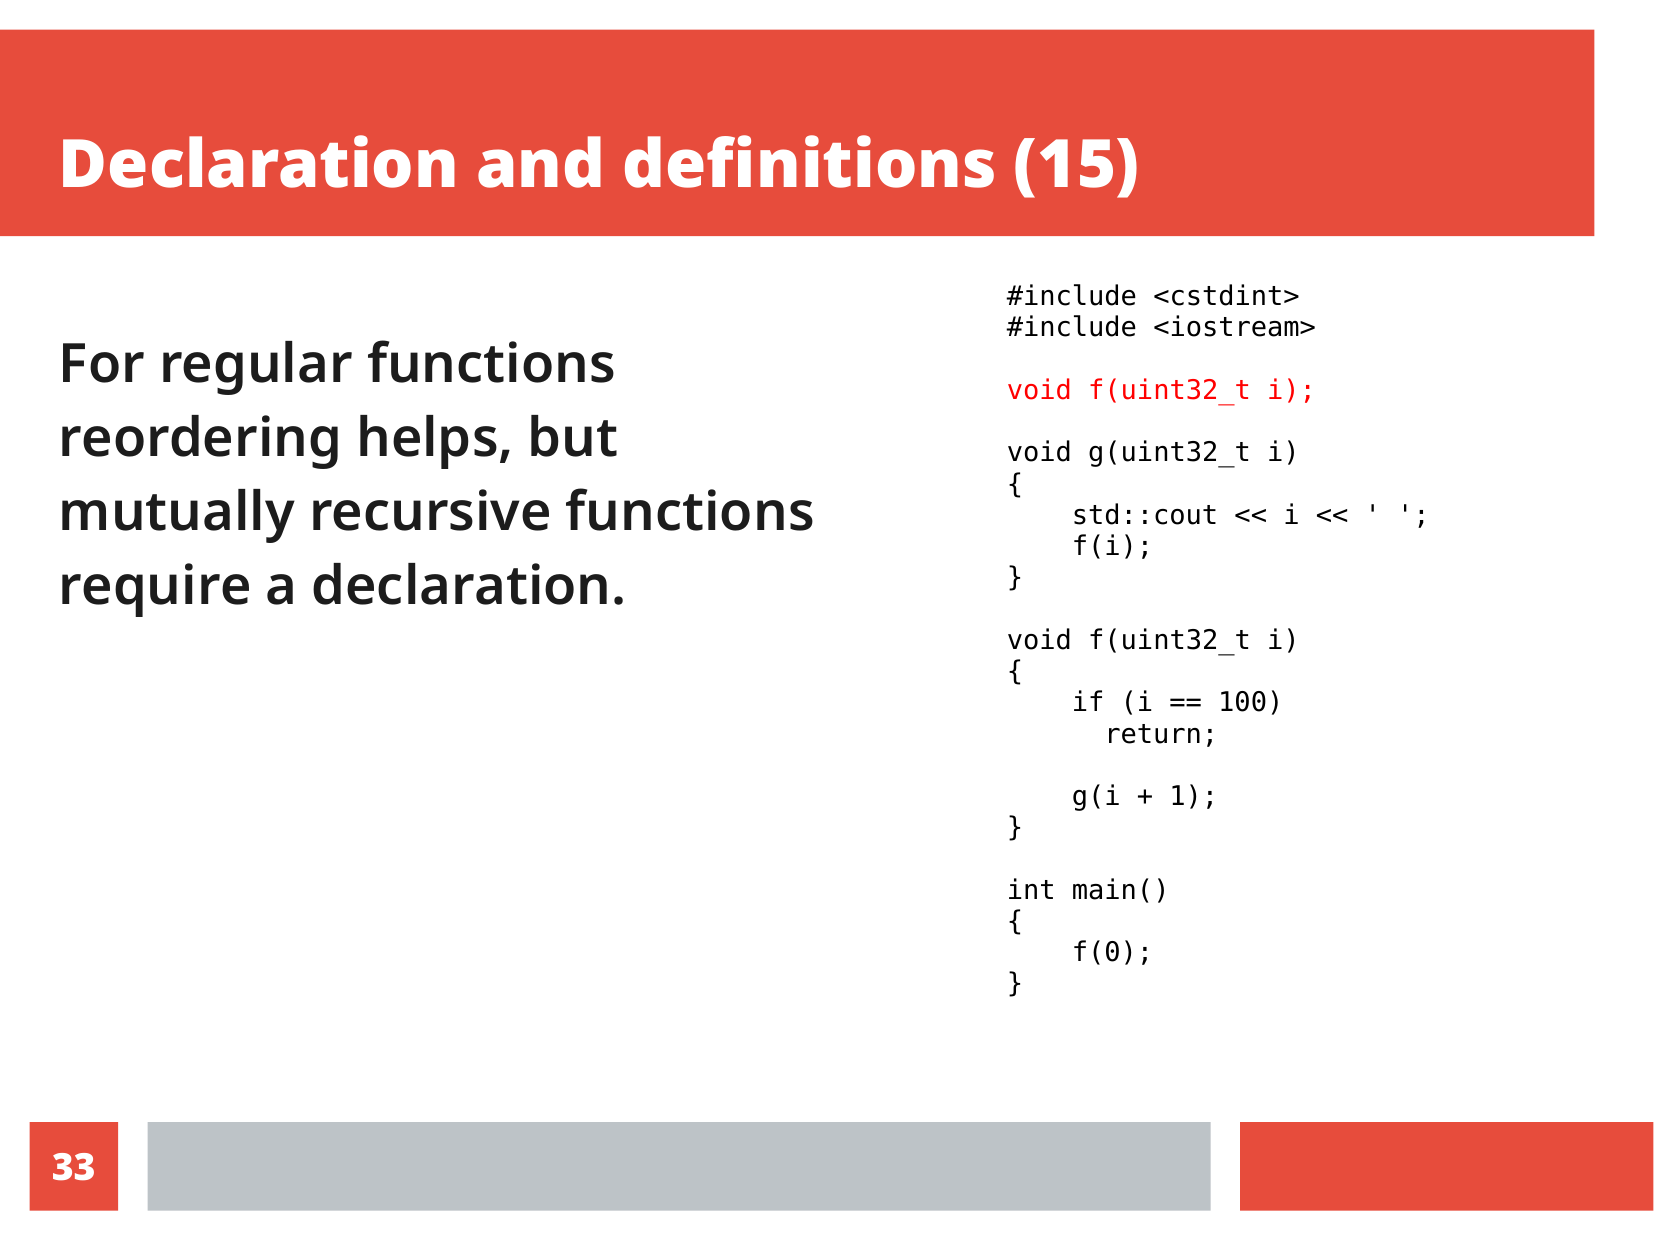

# Declaration and definitions (15)
#include <cstdint>
#include <iostream>
void f(uint32_t i);
void g(uint32_t i)
{
 std::cout << i << ' ';
 f(i);
}
void f(uint32_t i)
{
 if (i == 100)
 return;
 g(i + 1);
}
int main()
{
 f(0);
}
For regular functions reordering helps, but mutually recursive functions require a declaration.
33